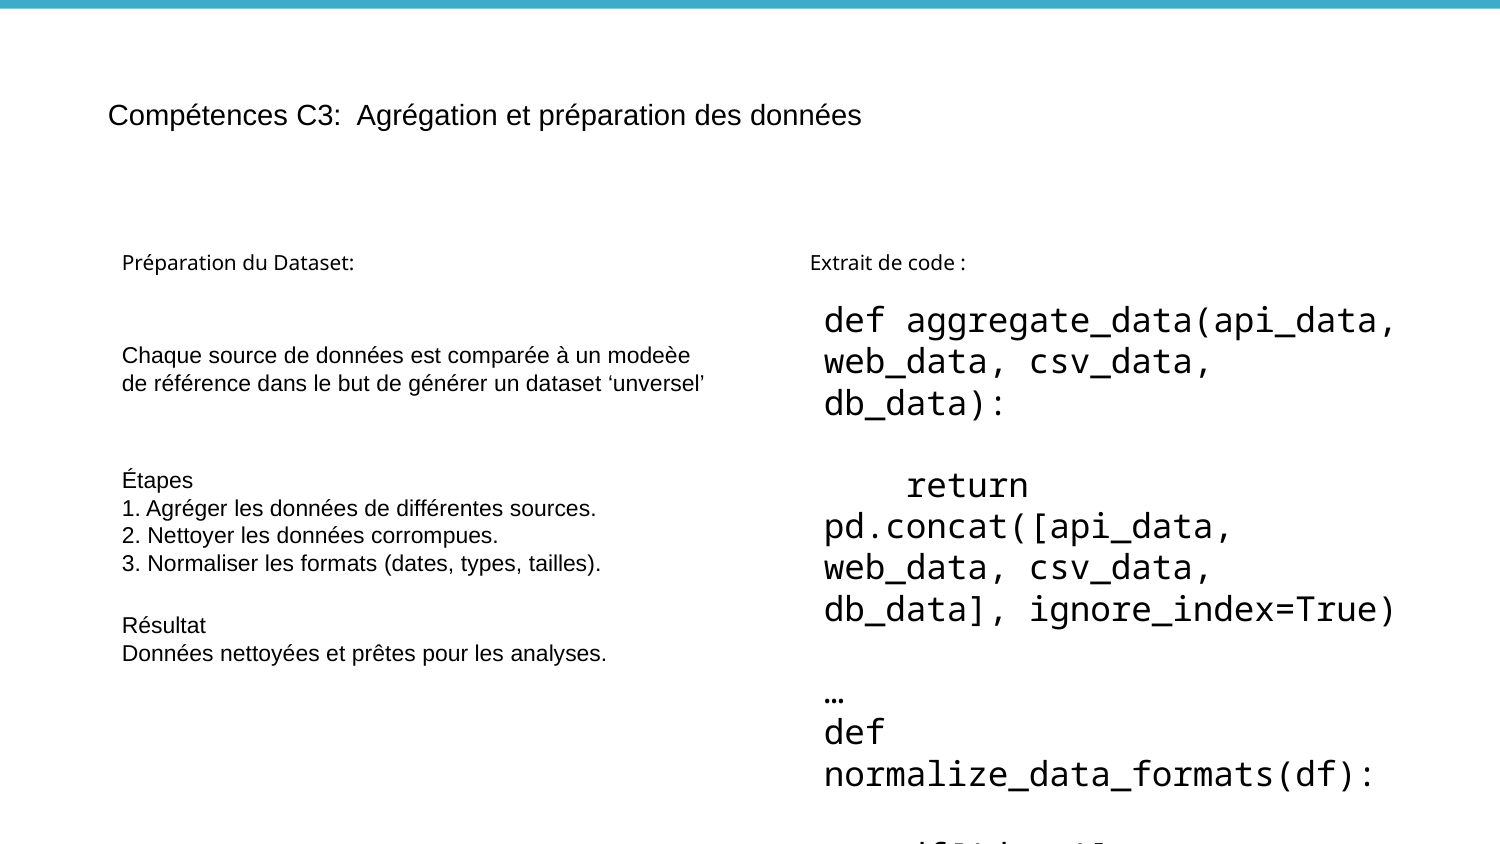

# Compétences C3: Agrégation et préparation des données
Préparation du Dataset:
Extrait de code :
def aggregate_data(api_data, web_data, csv_data, db_data):
 return pd.concat([api_data, web_data, csv_data, db_data], ignore_index=True)
…
def normalize_data_formats(df):
 df['date'] = pd.to_datetime(df['date'])
 df['type'] = df['type'].str.lower()
 df['city'] = df['city'].str.title()
 df['price'] = df['price'].astype(float)
 df['size'] = df['size'].astype(float)
 return df
if __name__ == "__main__":
 # Assume we have data from different sources
 combined_data = aggregate_data(api_data, web_data, csv_data, db_data)
 cleaned_data = remove_corrupted_entries(combined_data)
 normalized_data = normalize_data_formats(cleaned_data)
 normalized_data.to_csv("clean_normalized_data.csv", index=False)
 print("Data aggregation, cleaning, and normalization complete.")
…
Chaque source de données est comparée à un modeèe de référence dans le but de générer un dataset ‘unversel’
Étapes
1. Agréger les données de différentes sources.
2. Nettoyer les données corrompues.
3. Normaliser les formats (dates, types, tailles).
Résultat
Données nettoyées et prêtes pour les analyses.